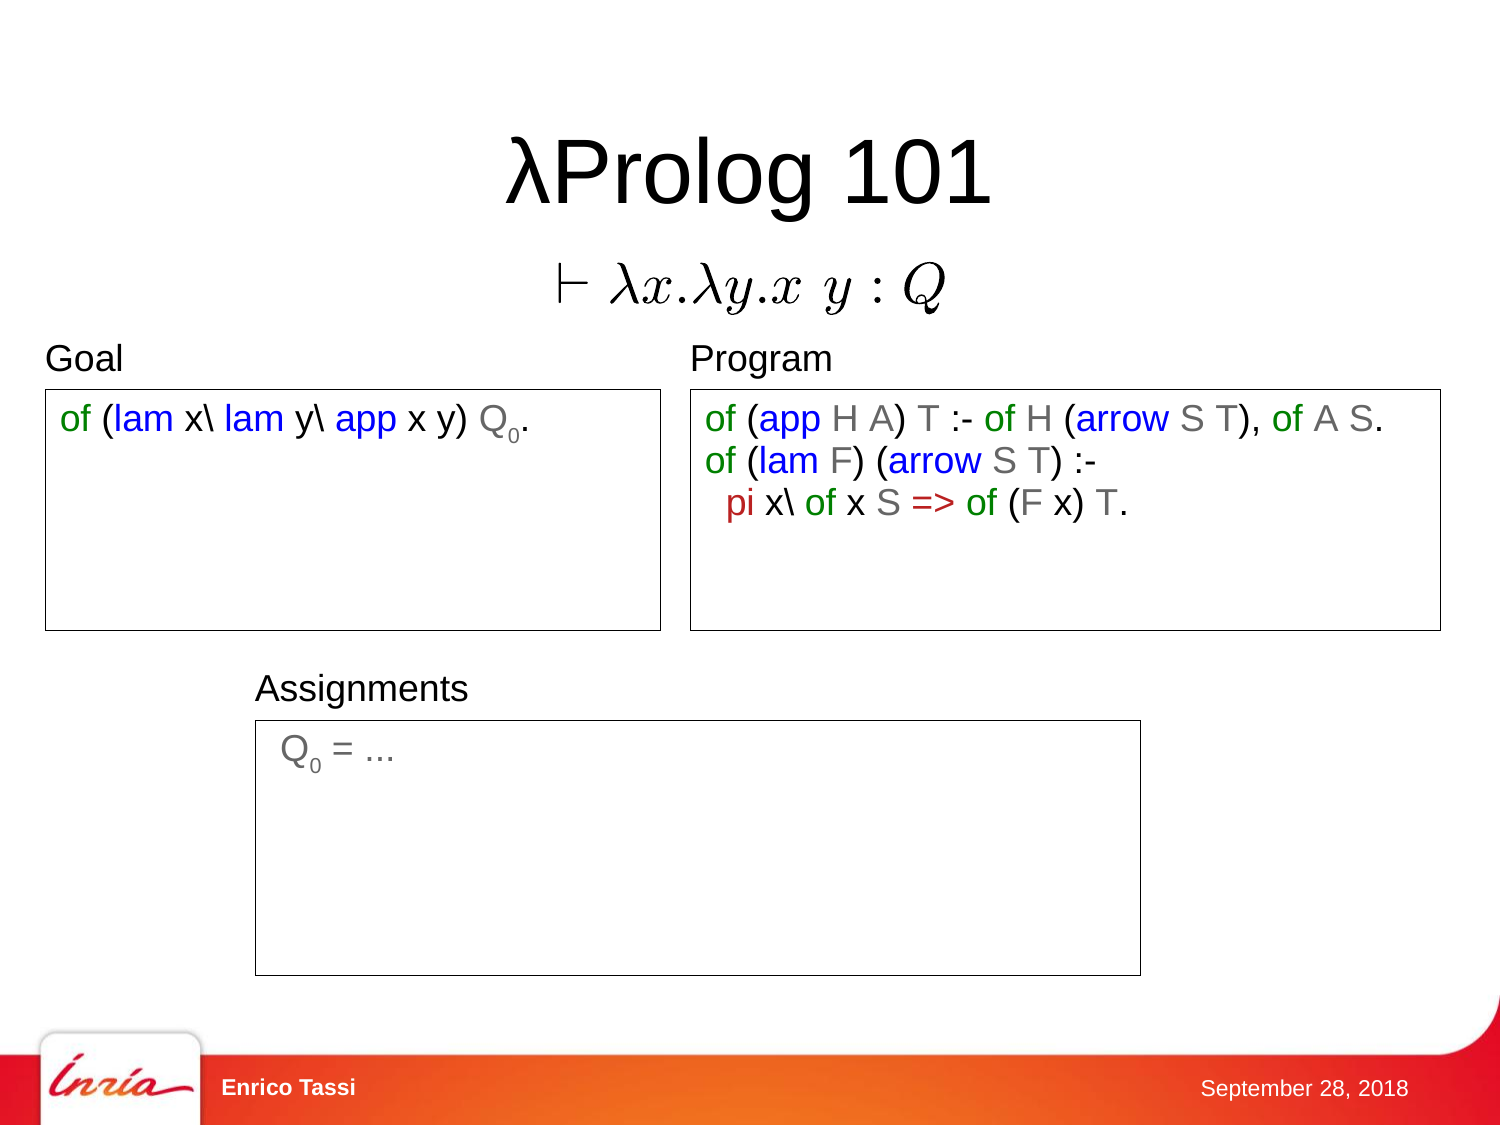

# λProlog 101
Goal
Program
of (lam x\ lam y\ app x y) Q0.
of (app H A) T :- of H (arrow S T), of A S.
of (lam F) (arrow S T) :-
 pi x\ of x S => of (F x) T.
Assignments
 Q0 = ...